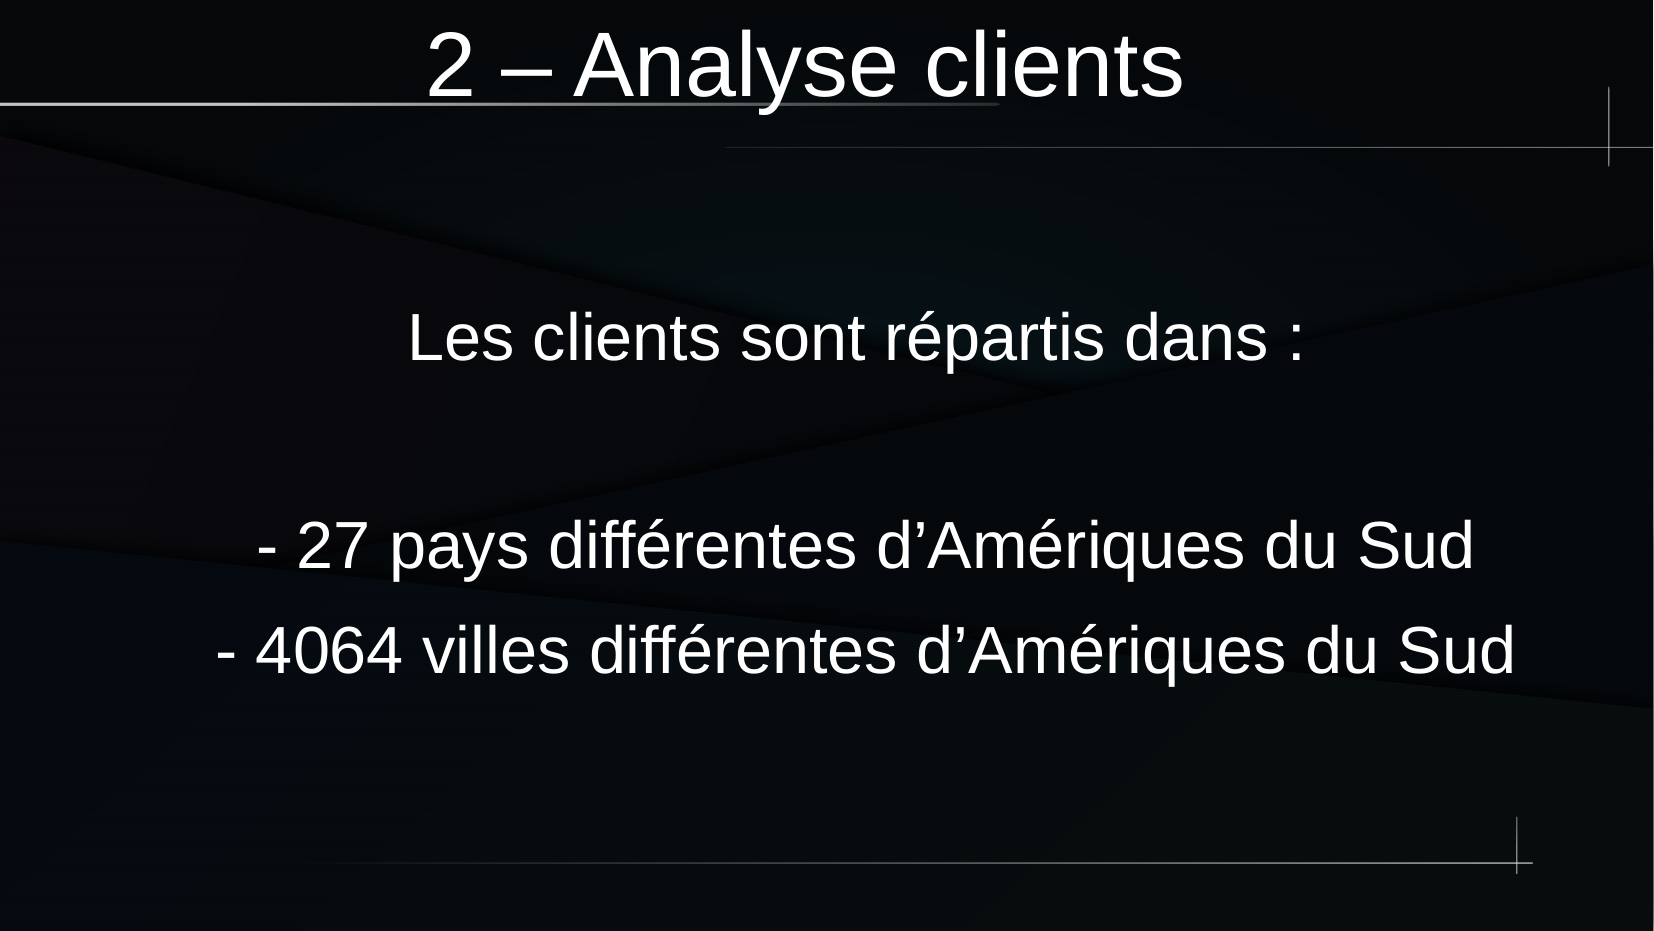

# 2 – Analyse clients
Les clients sont répartis dans :
- 27 pays différentes d’Amériques du Sud
- 4064 villes différentes d’Amériques du Sud